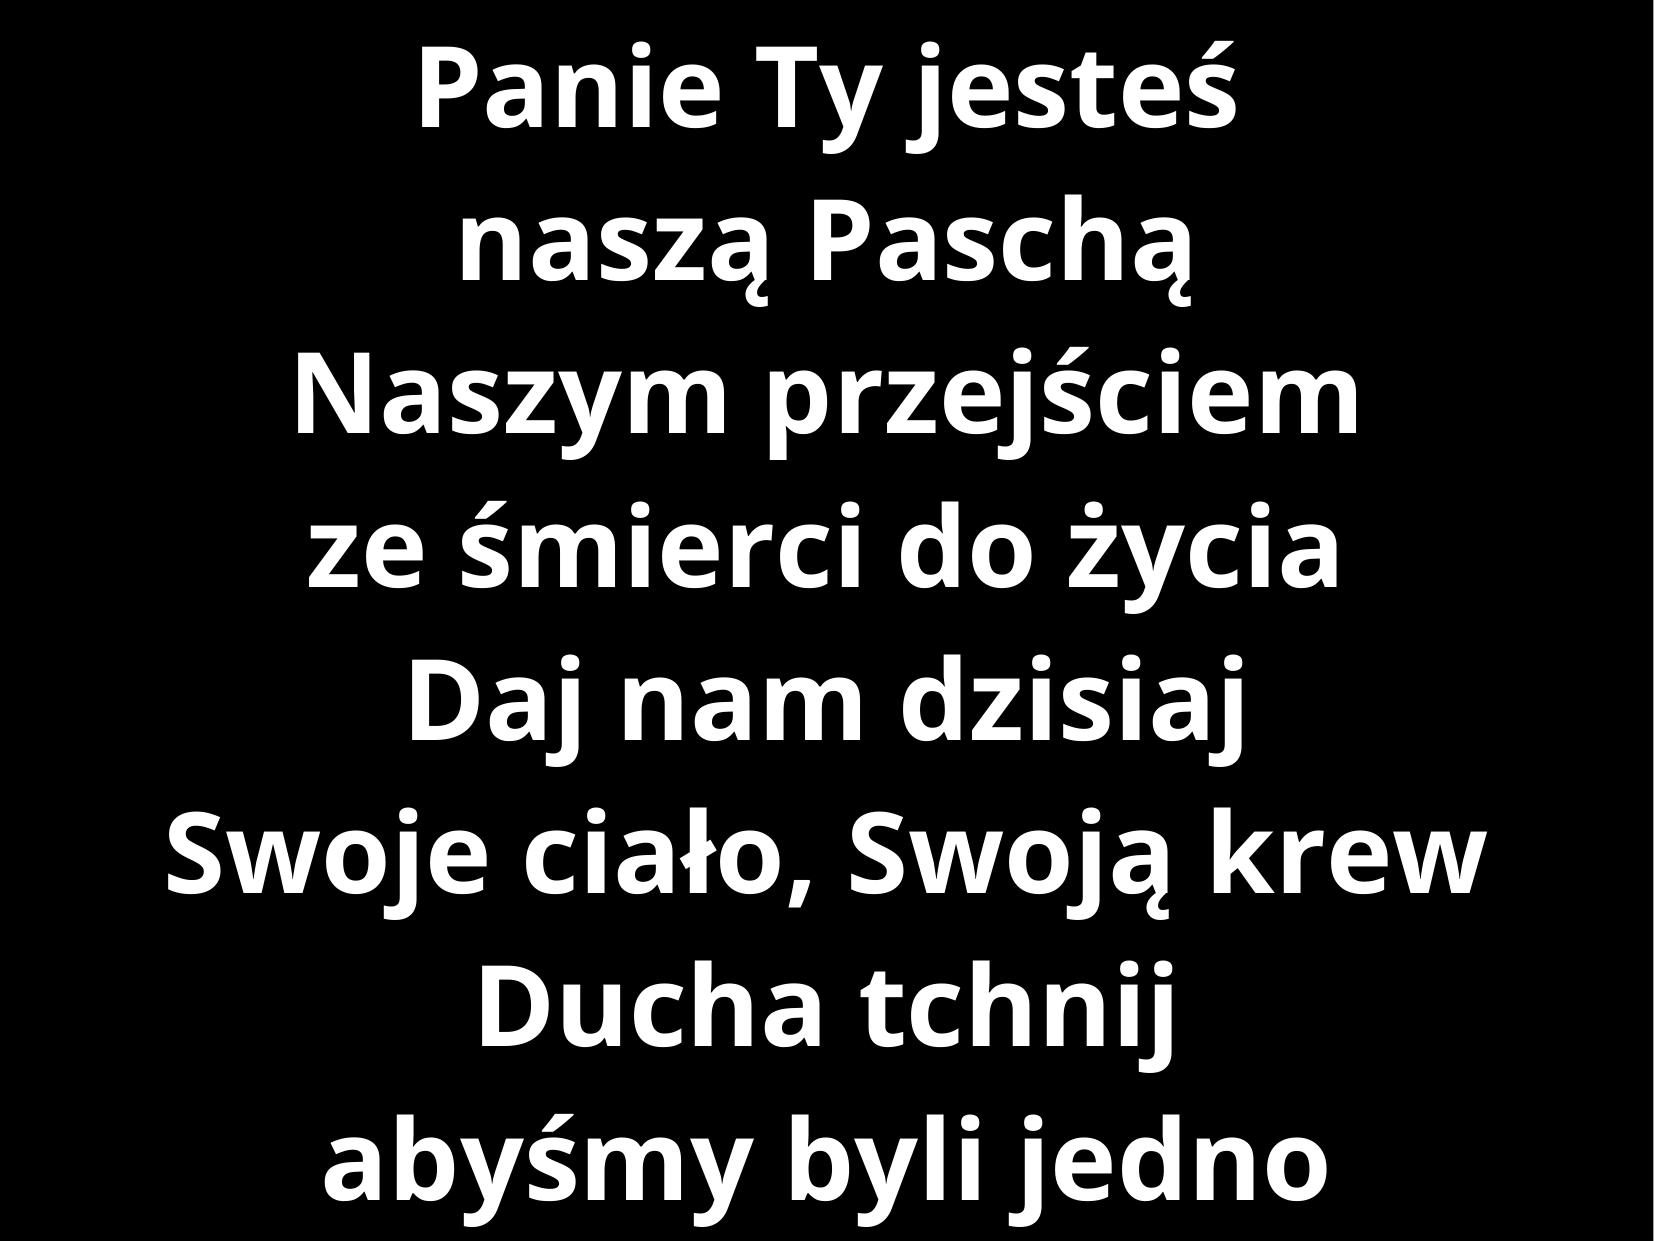

# Panie Ty jesteś naszą Paschą Naszym przejściem ze śmierci do życia Daj nam dzisiaj Swoje ciało, Swoją krew Ducha tchnij abyśmy byli jedno